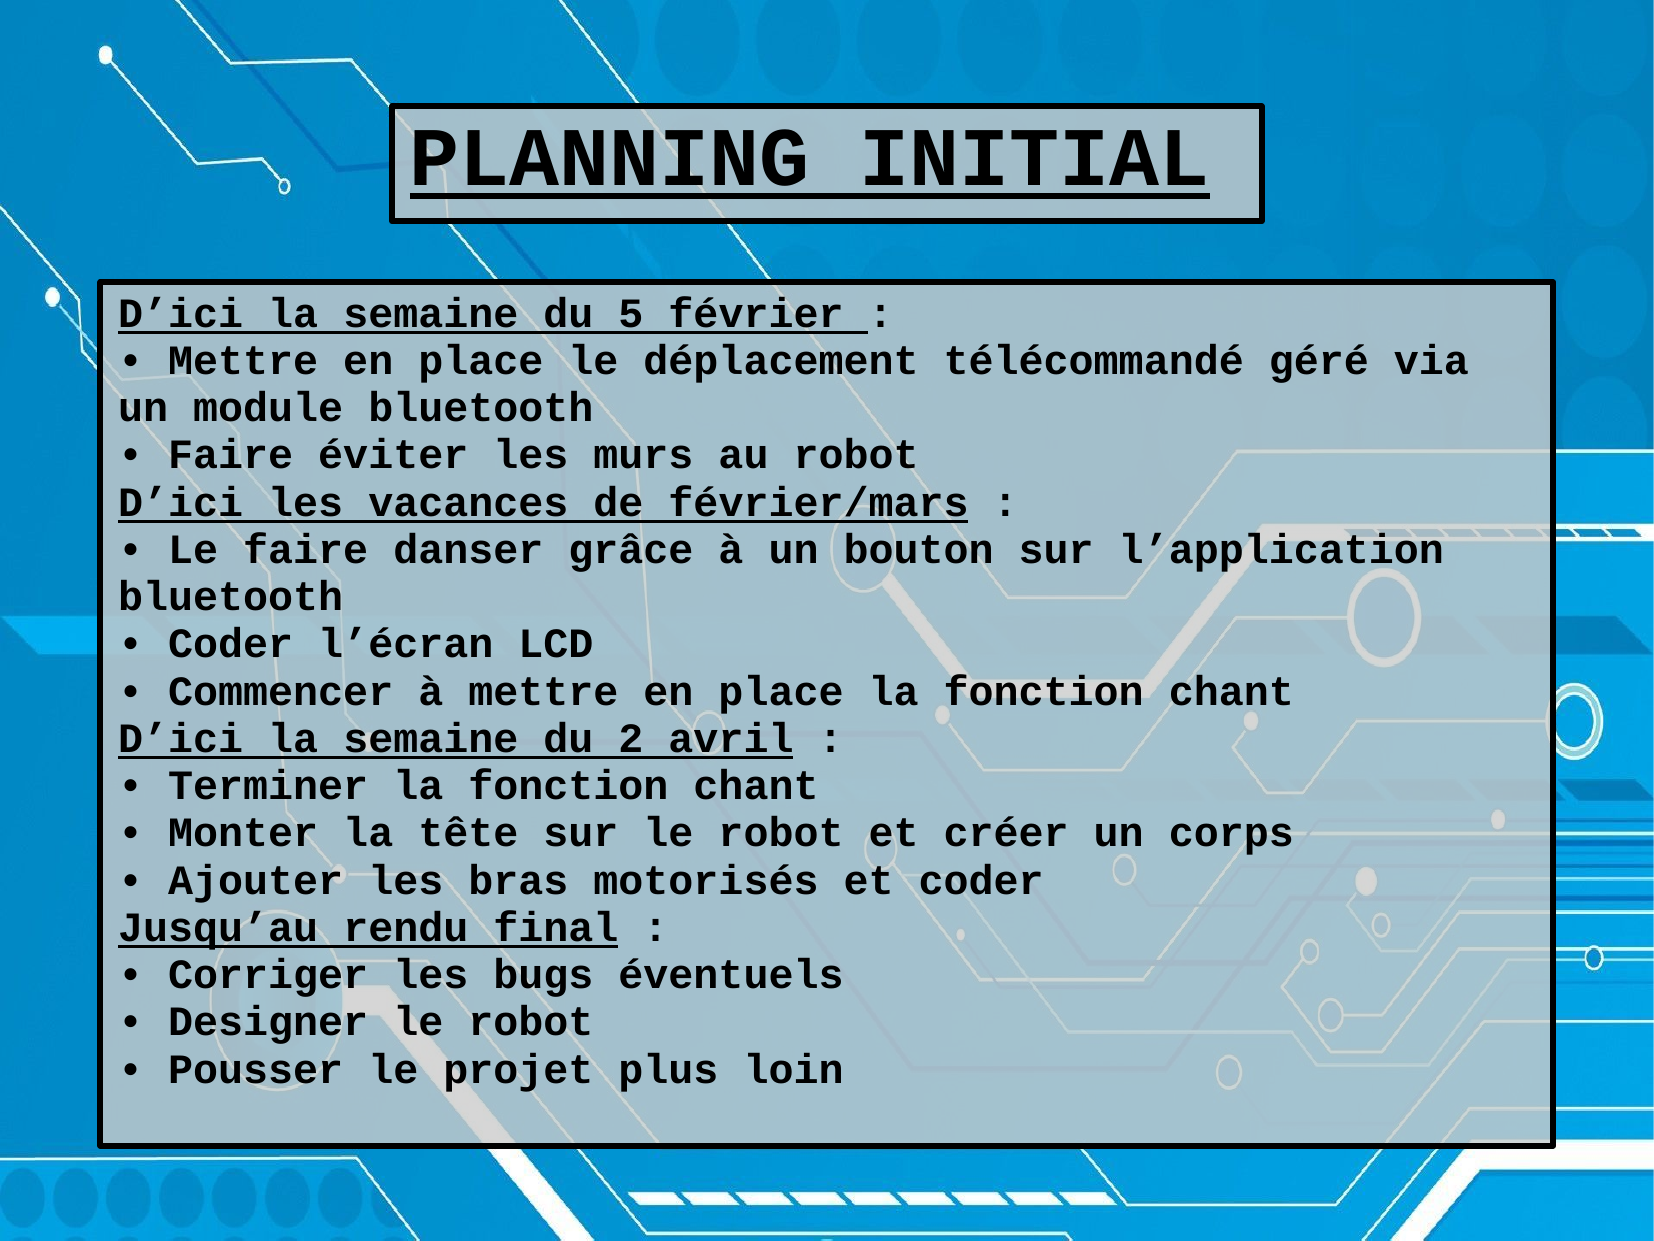

PLANNING INITIAL
D’ici la semaine du 5 février :
• Mettre en place le déplacement télécommandé géré via un module bluetooth
• Faire éviter les murs au robot
D’ici les vacances de février/mars :
• Le faire danser grâce à un bouton sur l’application bluetooth
• Coder l’écran LCD
• Commencer à mettre en place la fonction chant
D’ici la semaine du 2 avril :
• Terminer la fonction chant
• Monter la tête sur le robot et créer un corps
• Ajouter les bras motorisés et coder
Jusqu’au rendu final :
• Corriger les bugs éventuels
• Designer le robot
• Pousser le projet plus loin